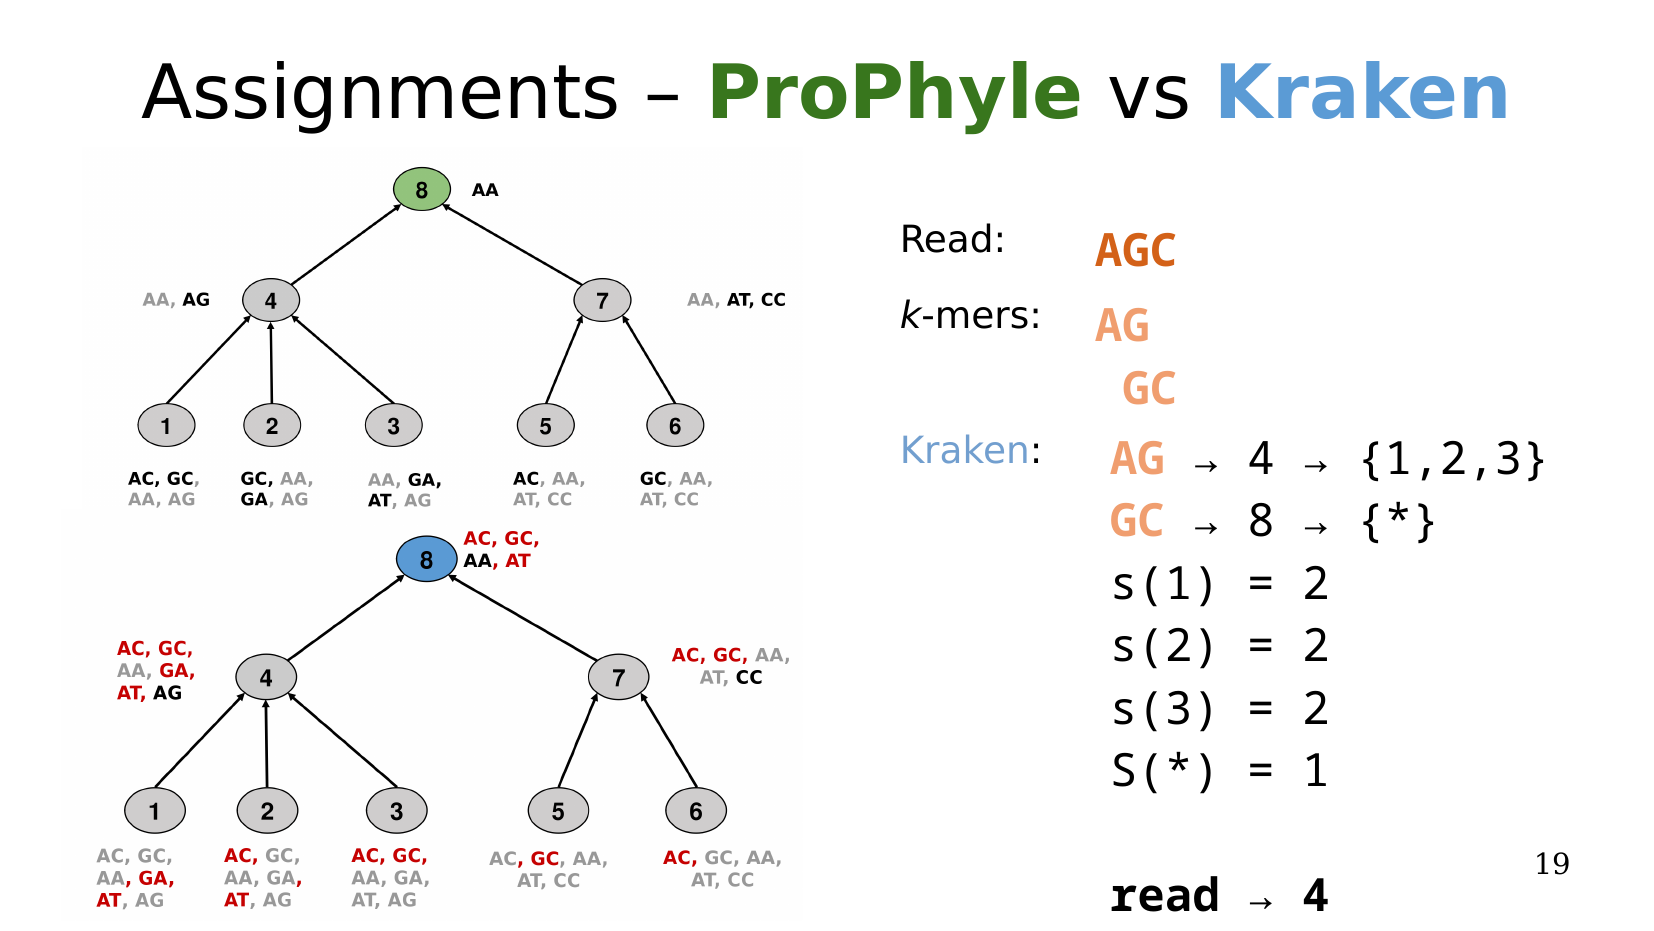

# Assignments – ProPhyle vs Kraken
Read:
AGC
AG
 GC
k-mers:
AG → 4 → {1,2,3}
GC → 8 → {*}
s(1) = 2
s(2) = 2
s(3) = 2
S(*) = 1
read → 4
4 = LCA({1,2,3})
Kraken:
19